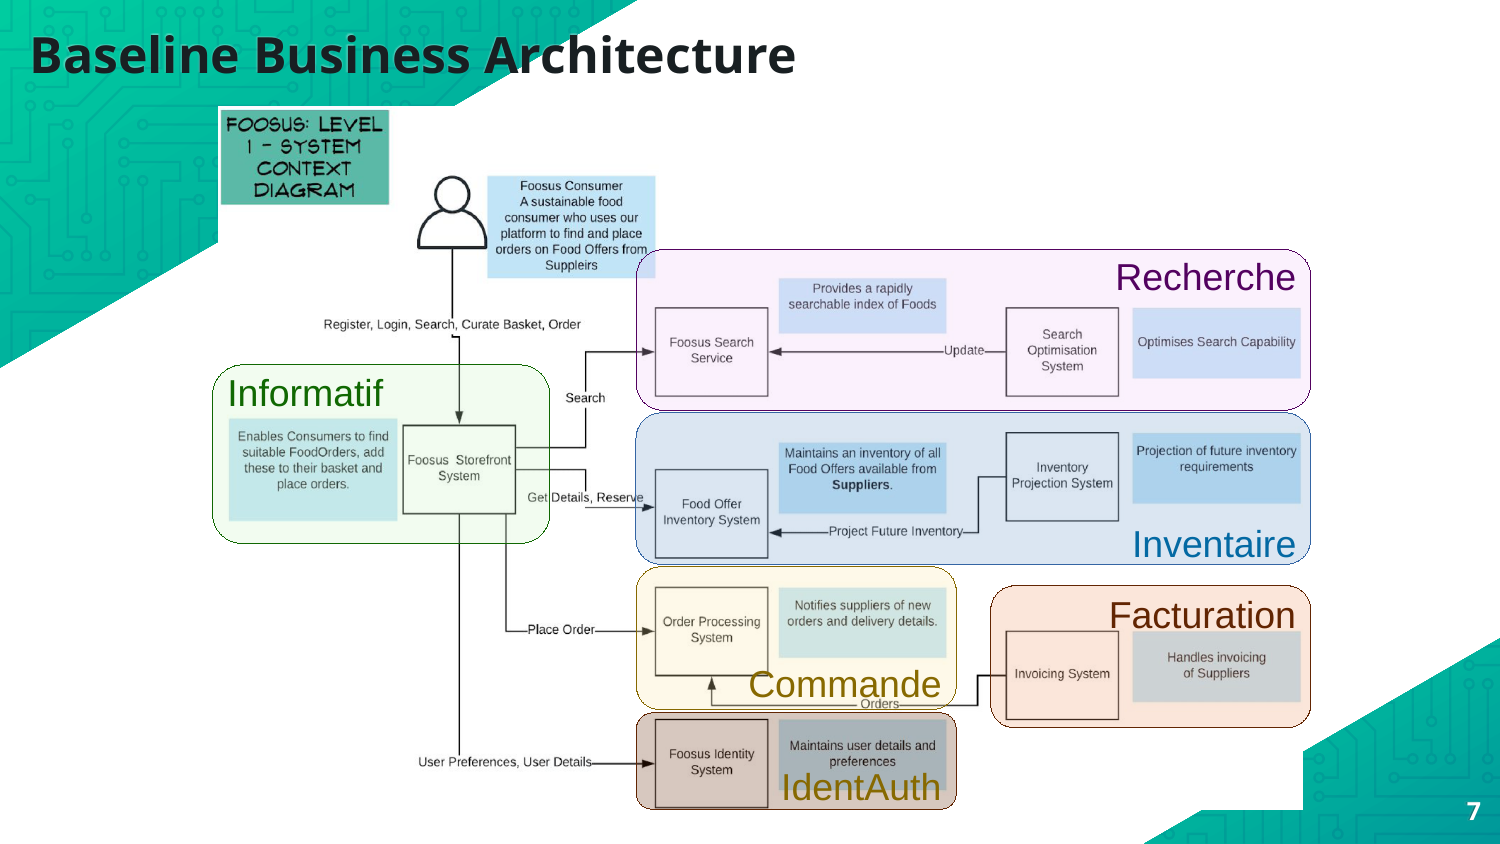

# Baseline Business Architecture
Recherche
Informatif
Inventaire
Commande
Facturation
IdentAuth